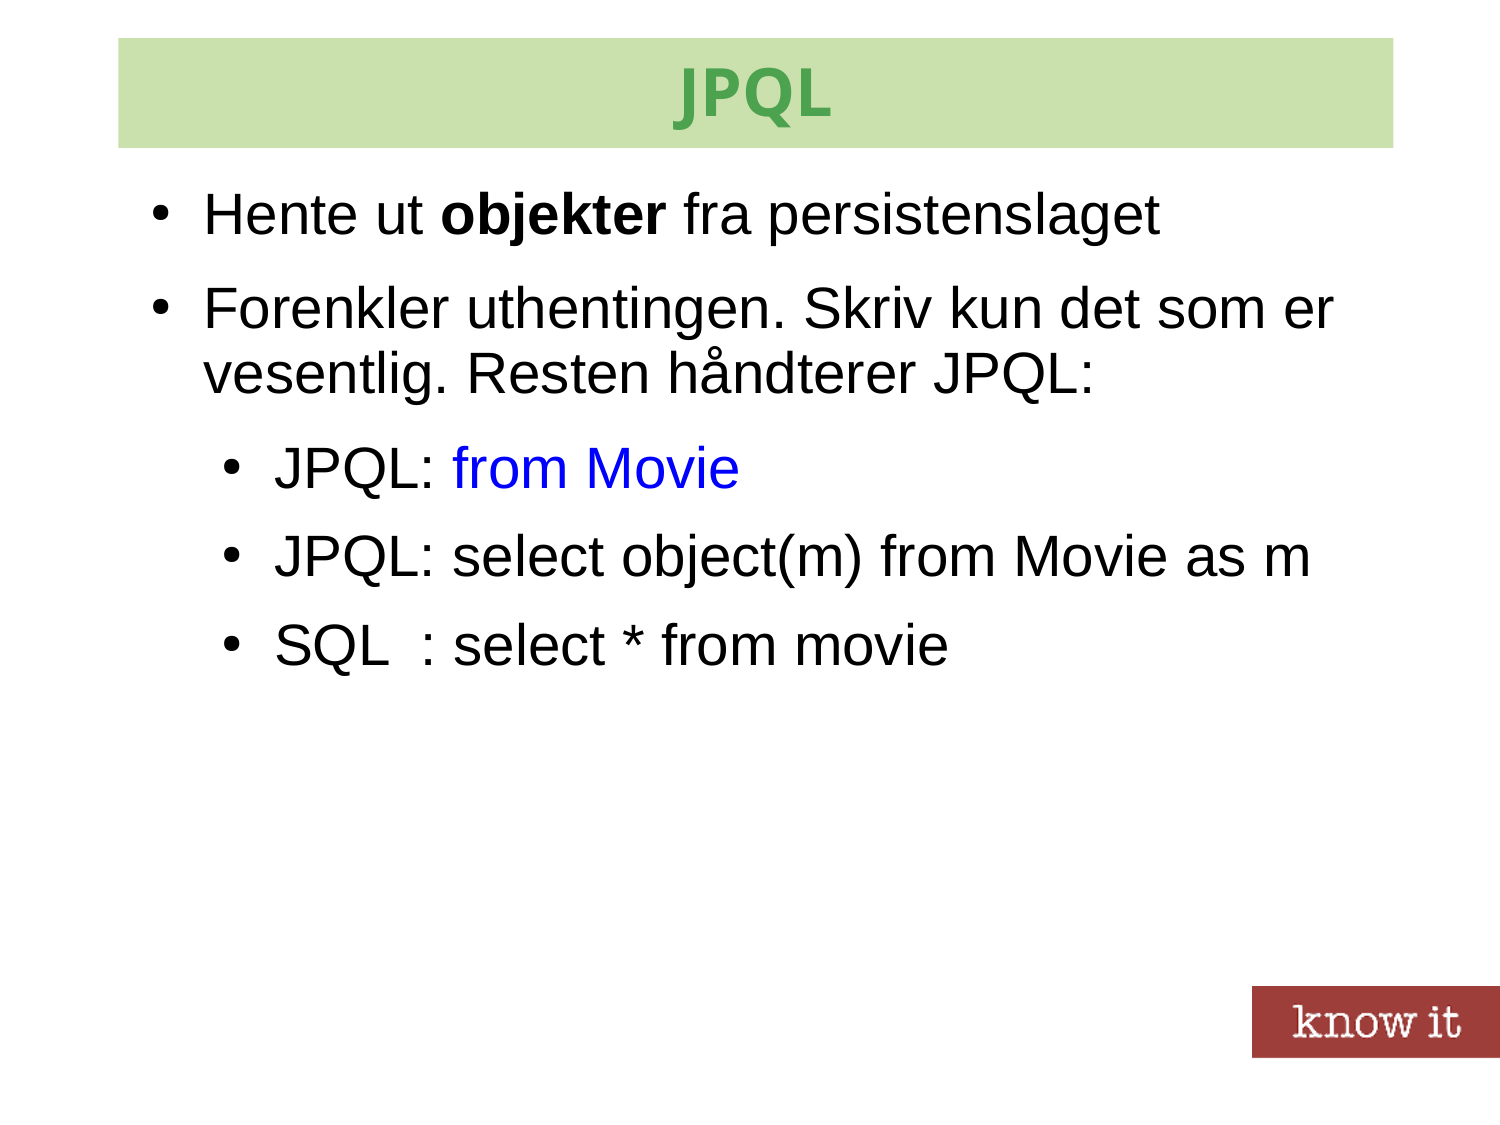

JPQL
# Hente ut objekter fra persistenslaget
Forenkler uthentingen. Skriv kun det som er vesentlig. Resten håndterer JPQL:
JPQL: from Movie
JPQL: select object(m) from Movie as m
SQL : select * from movie